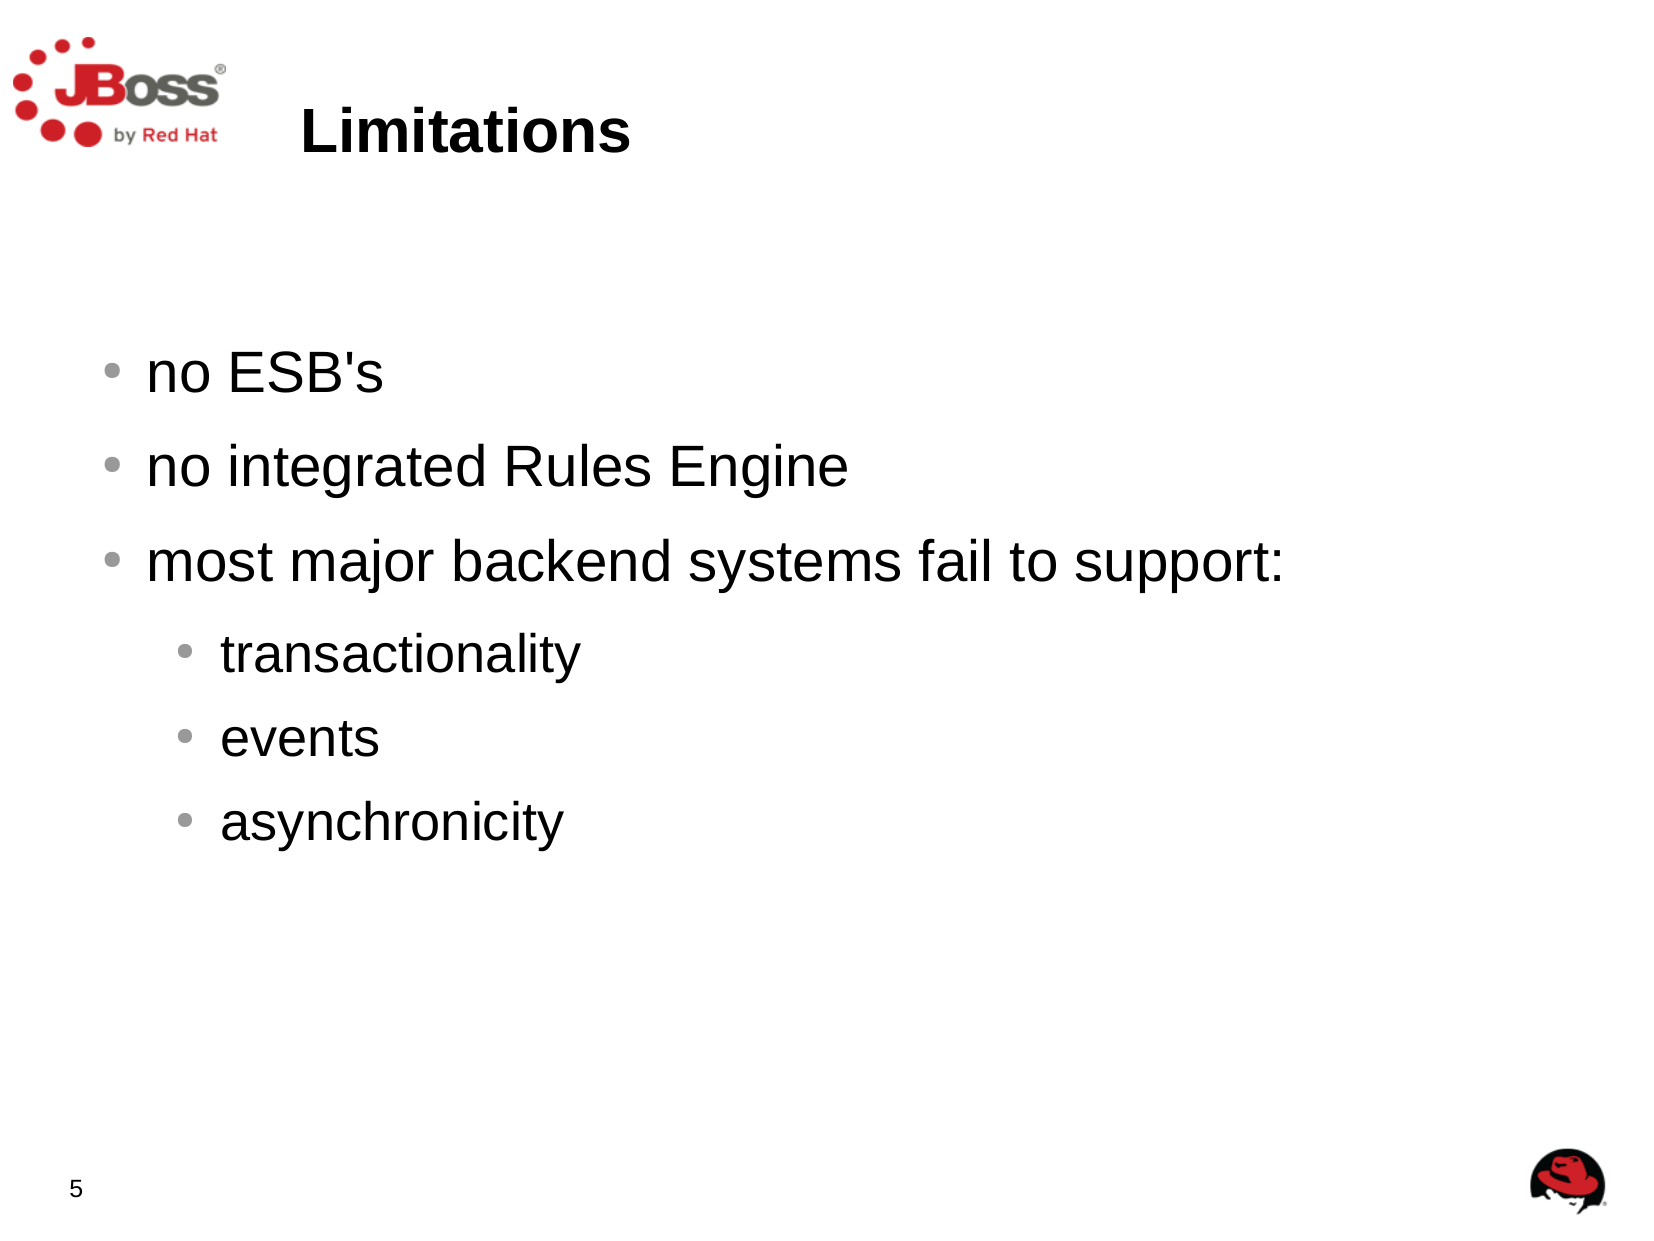

# Limitations
no ESB's
no integrated Rules Engine
most major backend systems fail to support:
transactionality
events
asynchronicity